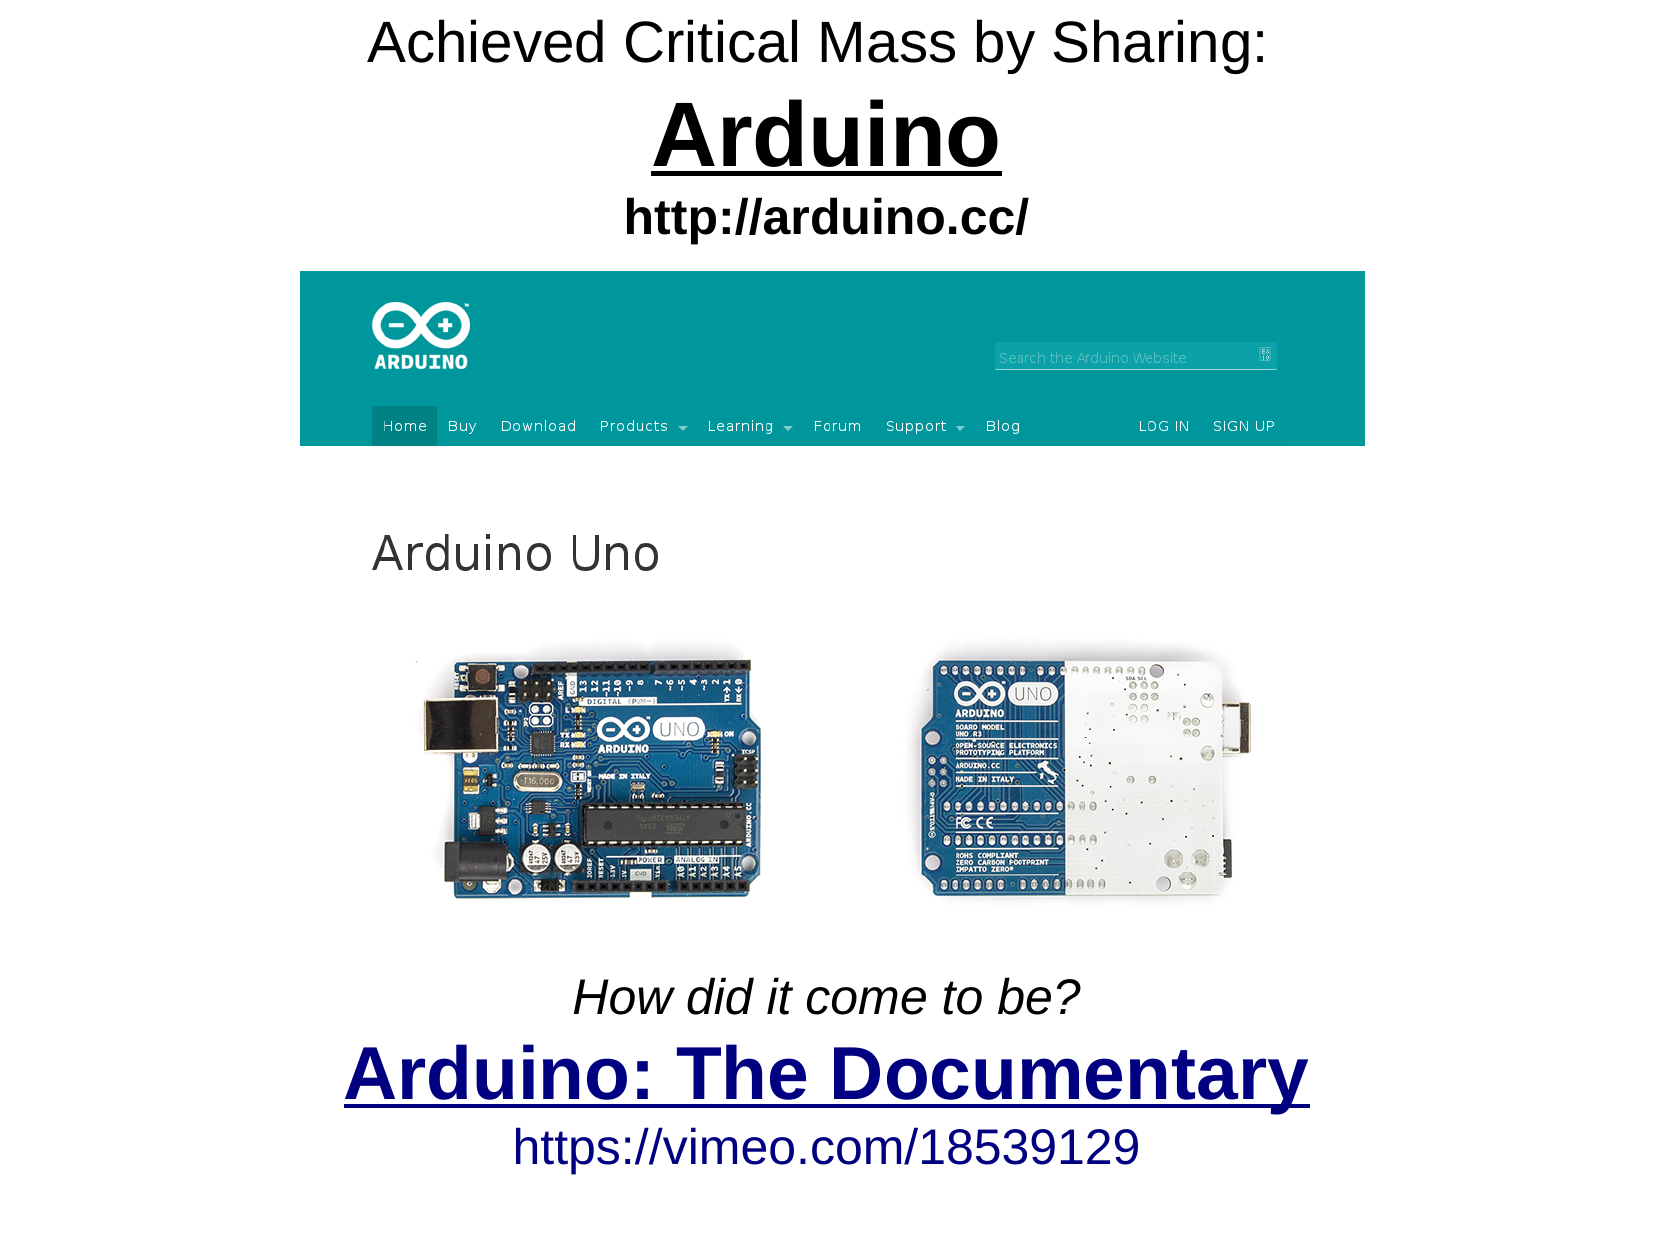

Achieved Critical Mass by Sharing:
Arduino
http://arduino.cc/
How did it come to be?
Arduino: The Documentary
https://vimeo.com/18539129